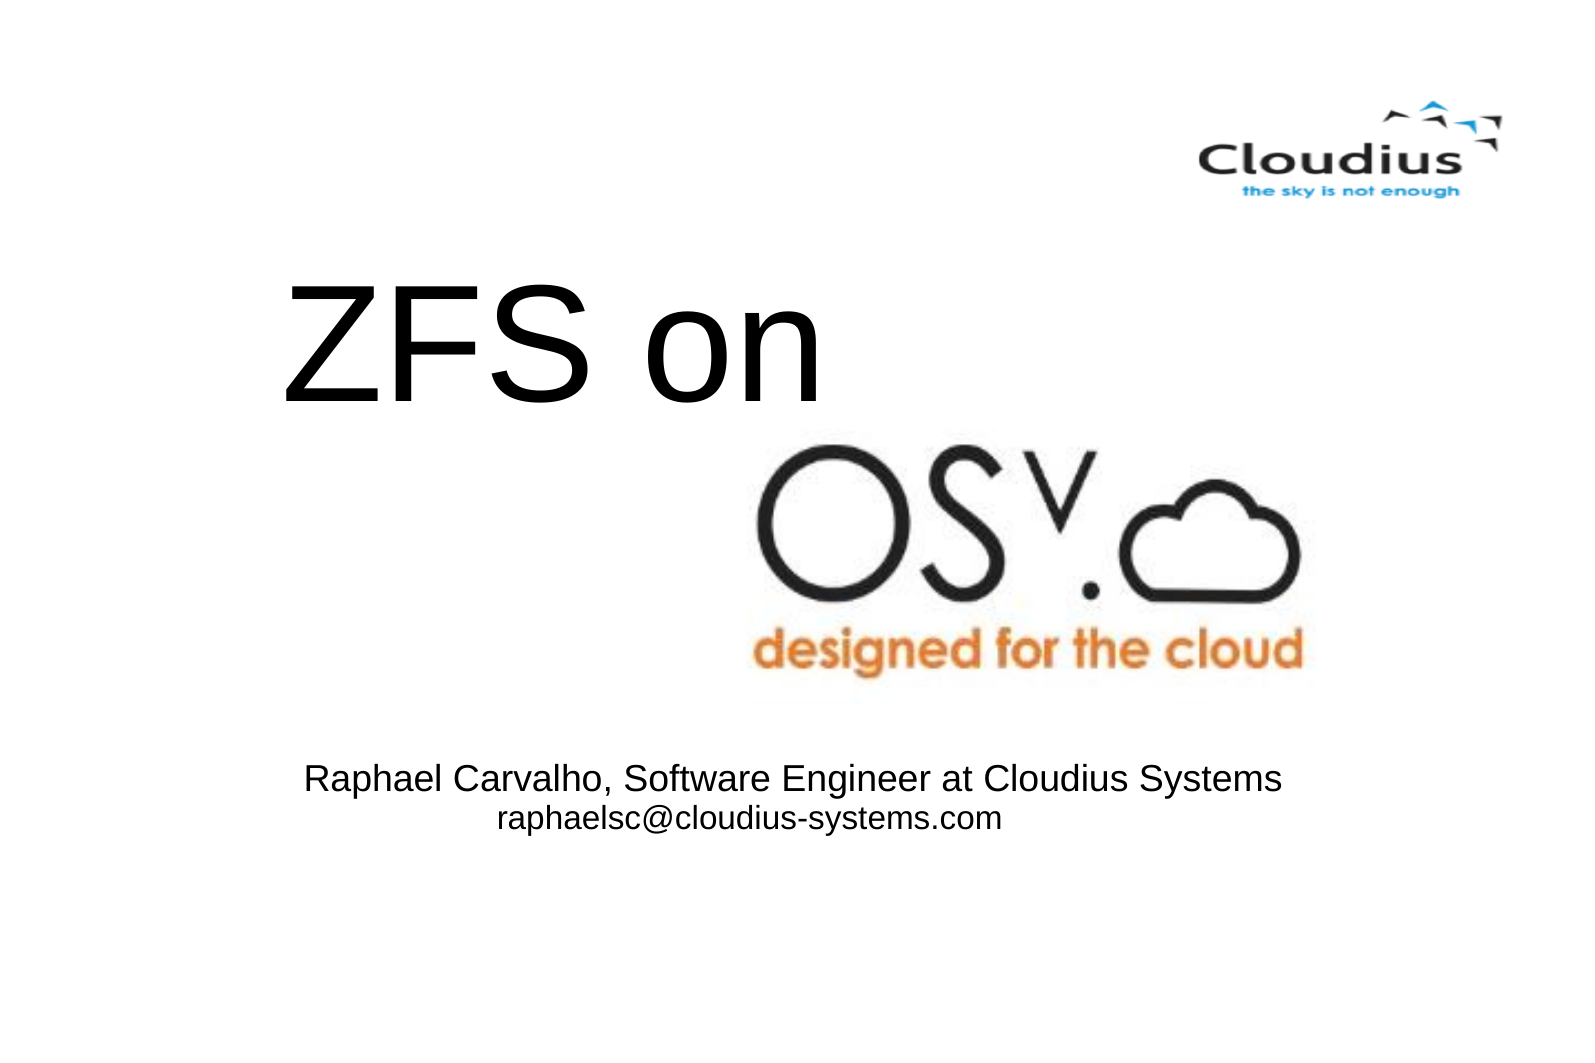

# ZFS on
 Raphael Carvalho, Software Engineer at Cloudius Systems
raphaelsc@cloudius-systems.com